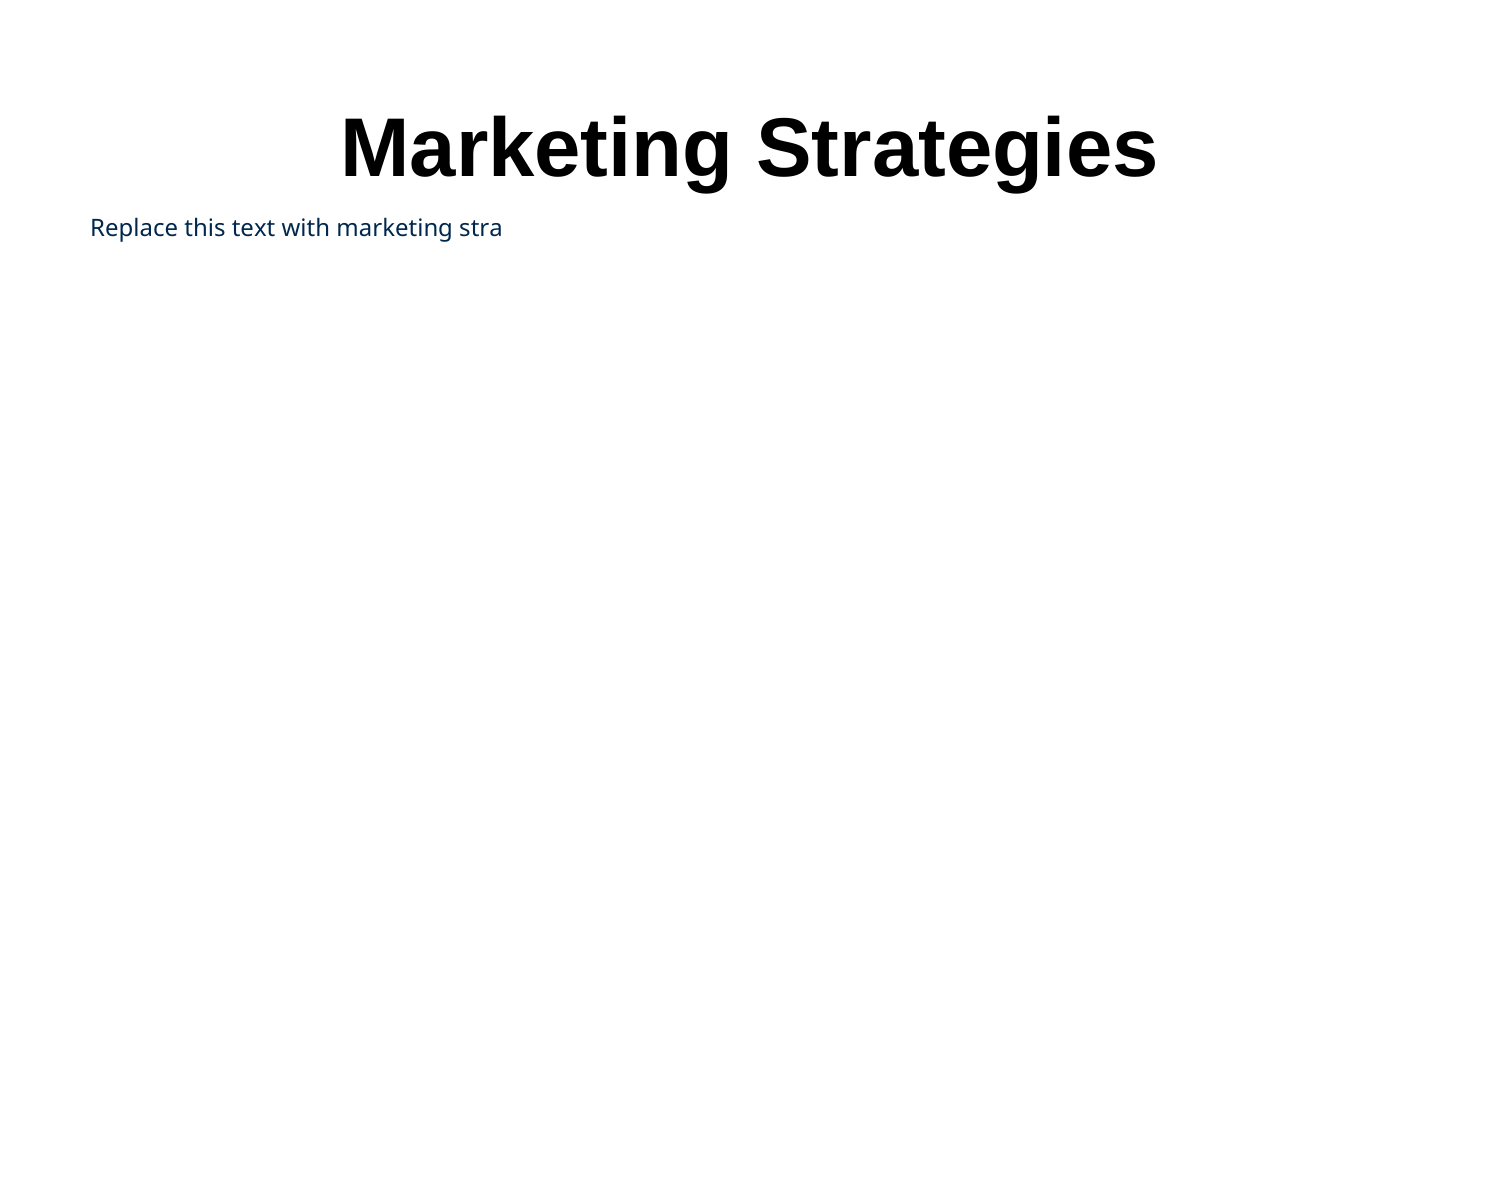

# Marketing Strategies
Replace this text with marketing stra